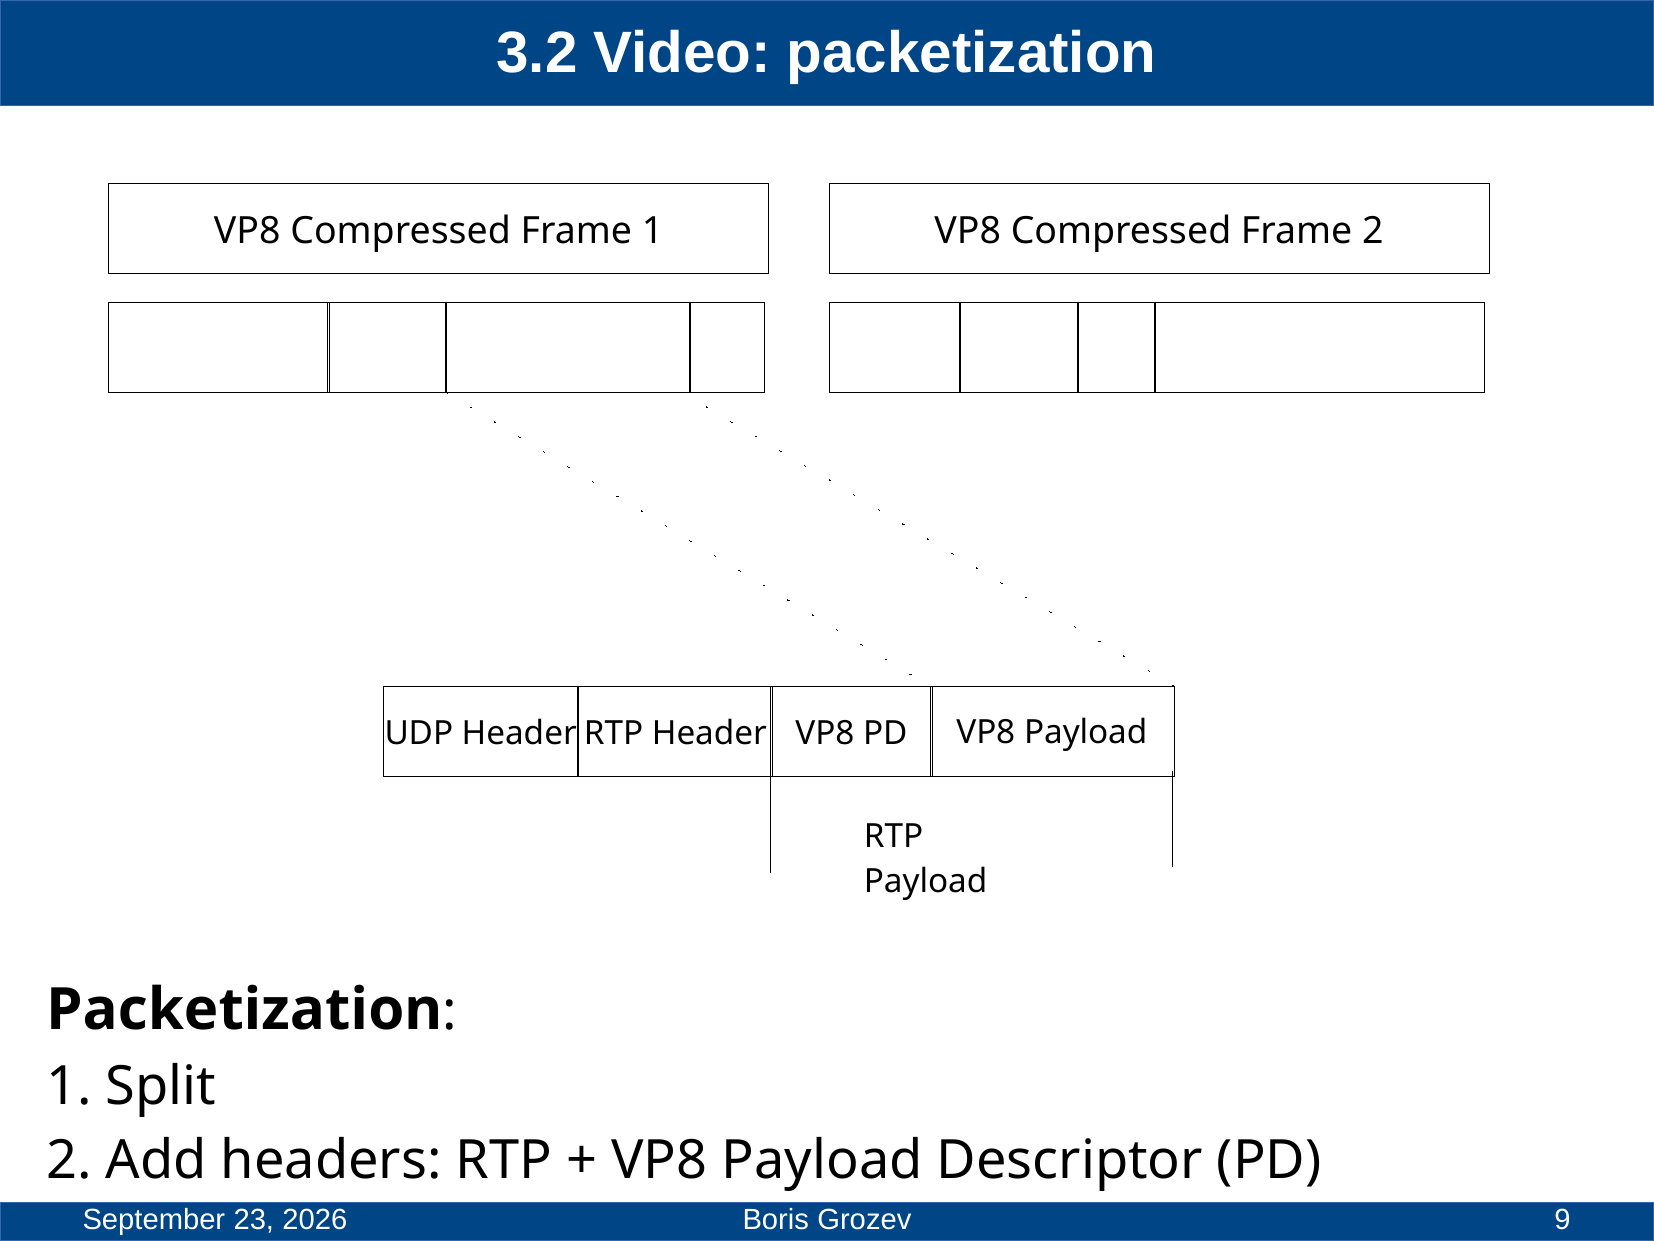

# 3.2 Video: packetization
VP8 Compressed Frame 1
VP8 Compressed Frame 2
VP8 Payload
VP8 PD
RTP Header
UDP Header
RTP Payload
Packetization:
1. Split
2. Add headers: RTP + VP8 Payload Descriptor (PD)
Boris Grozev
9